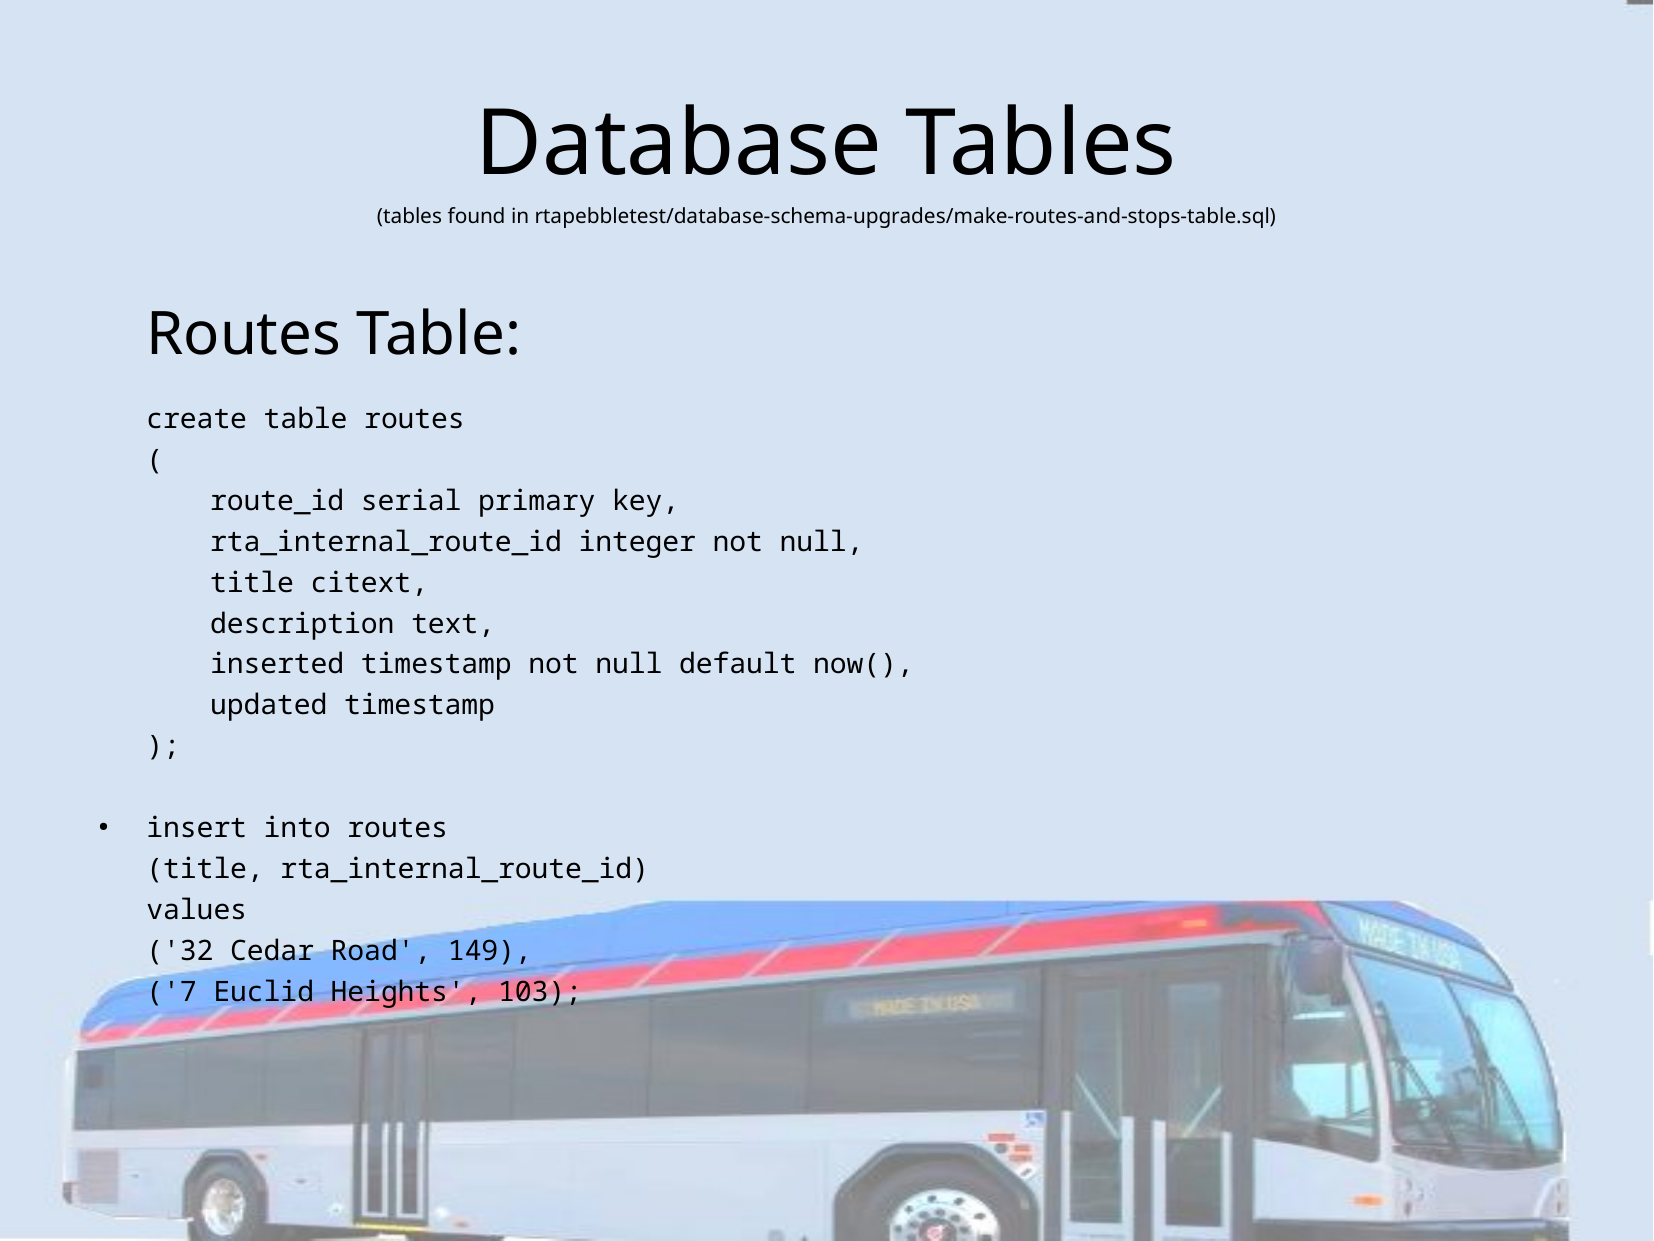

# Database Tables (tables found in rtapebbletest/database-schema-upgrades/make-routes-and-stops-table.sql)
Routes Table:
create table routes
(
route_id serial primary key,
rta_internal_route_id integer not null,
title citext,
description text,
inserted timestamp not null default now(),
updated timestamp
);
insert into routes
(title, rta_internal_route_id)
values
('32 Cedar Road', 149),
('7 Euclid Heights', 103);